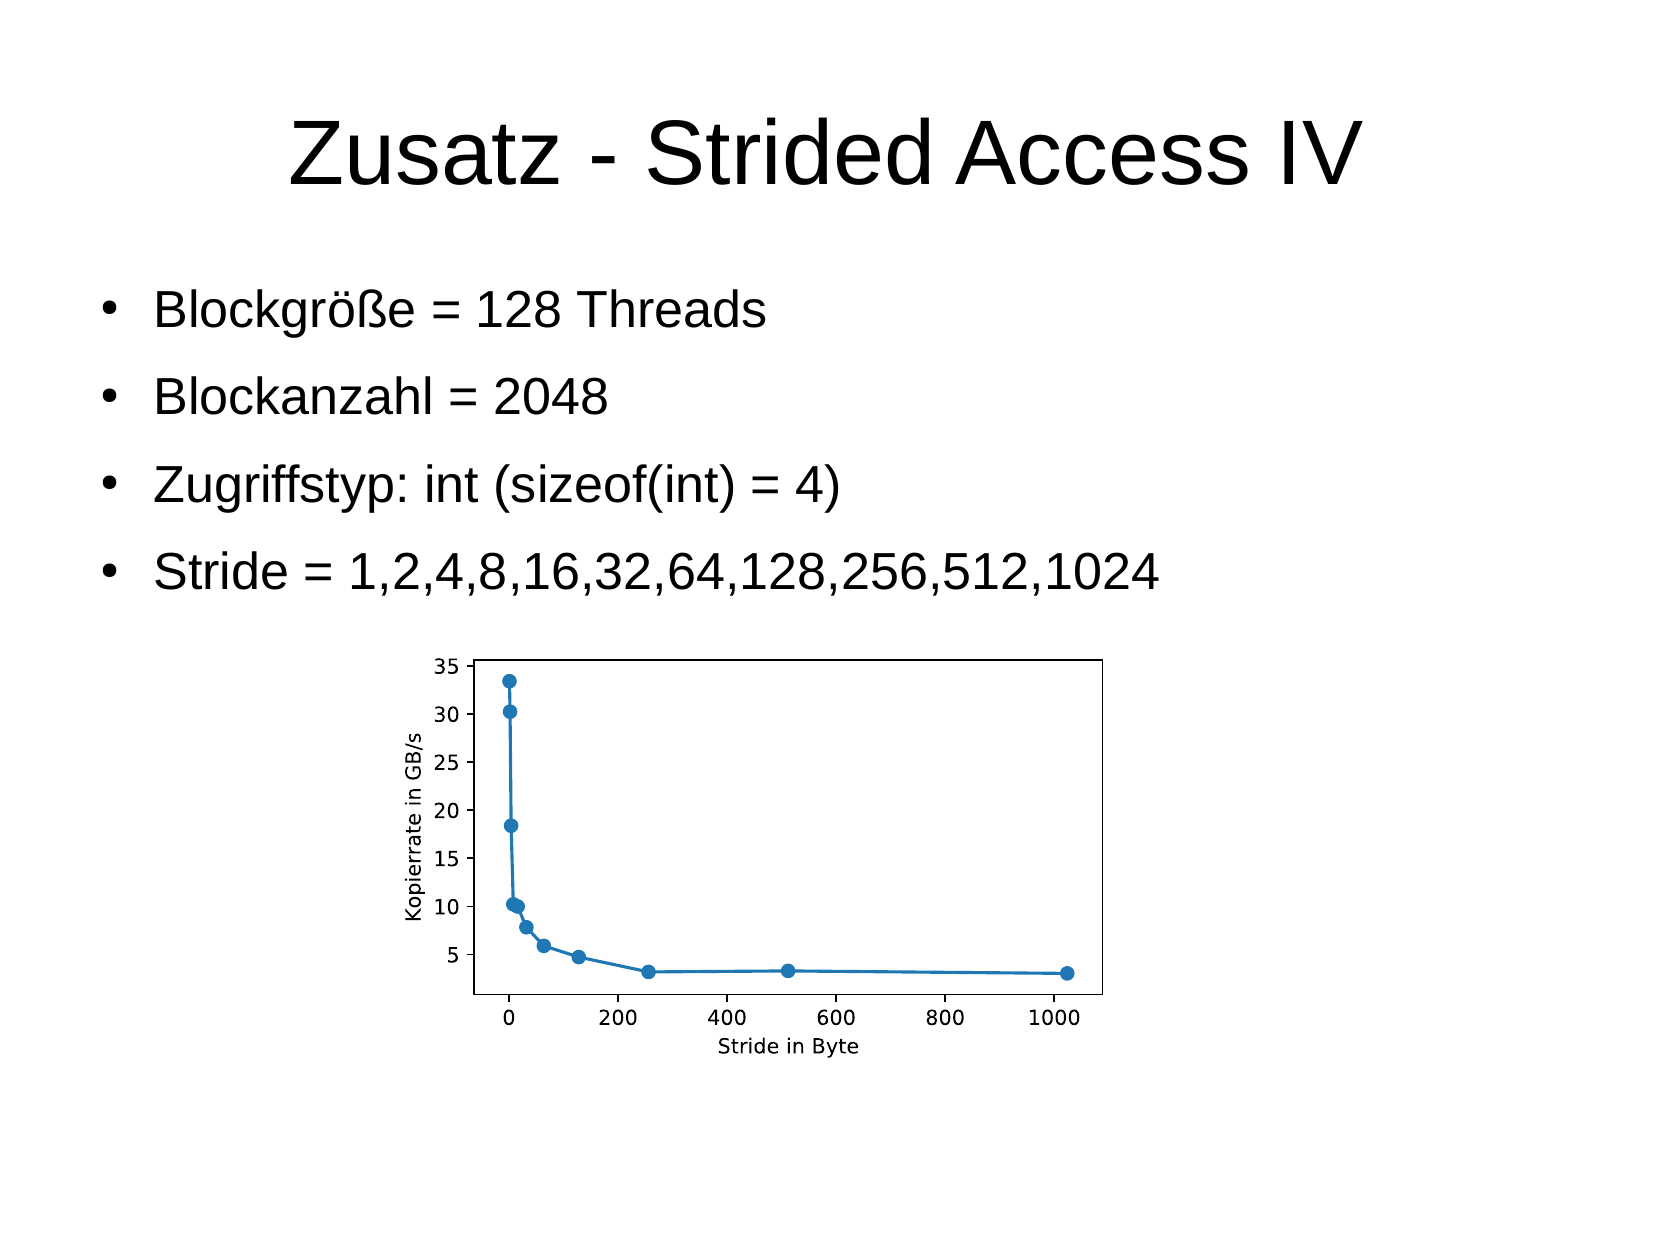

# Zusatz - Strided Access IV
Blockgröße = 128 Threads
Blockanzahl = 2048
Zugriffstyp: int (sizeof(int) = 4)
Stride = 1,2,4,8,16,32,64,128,256,512,1024